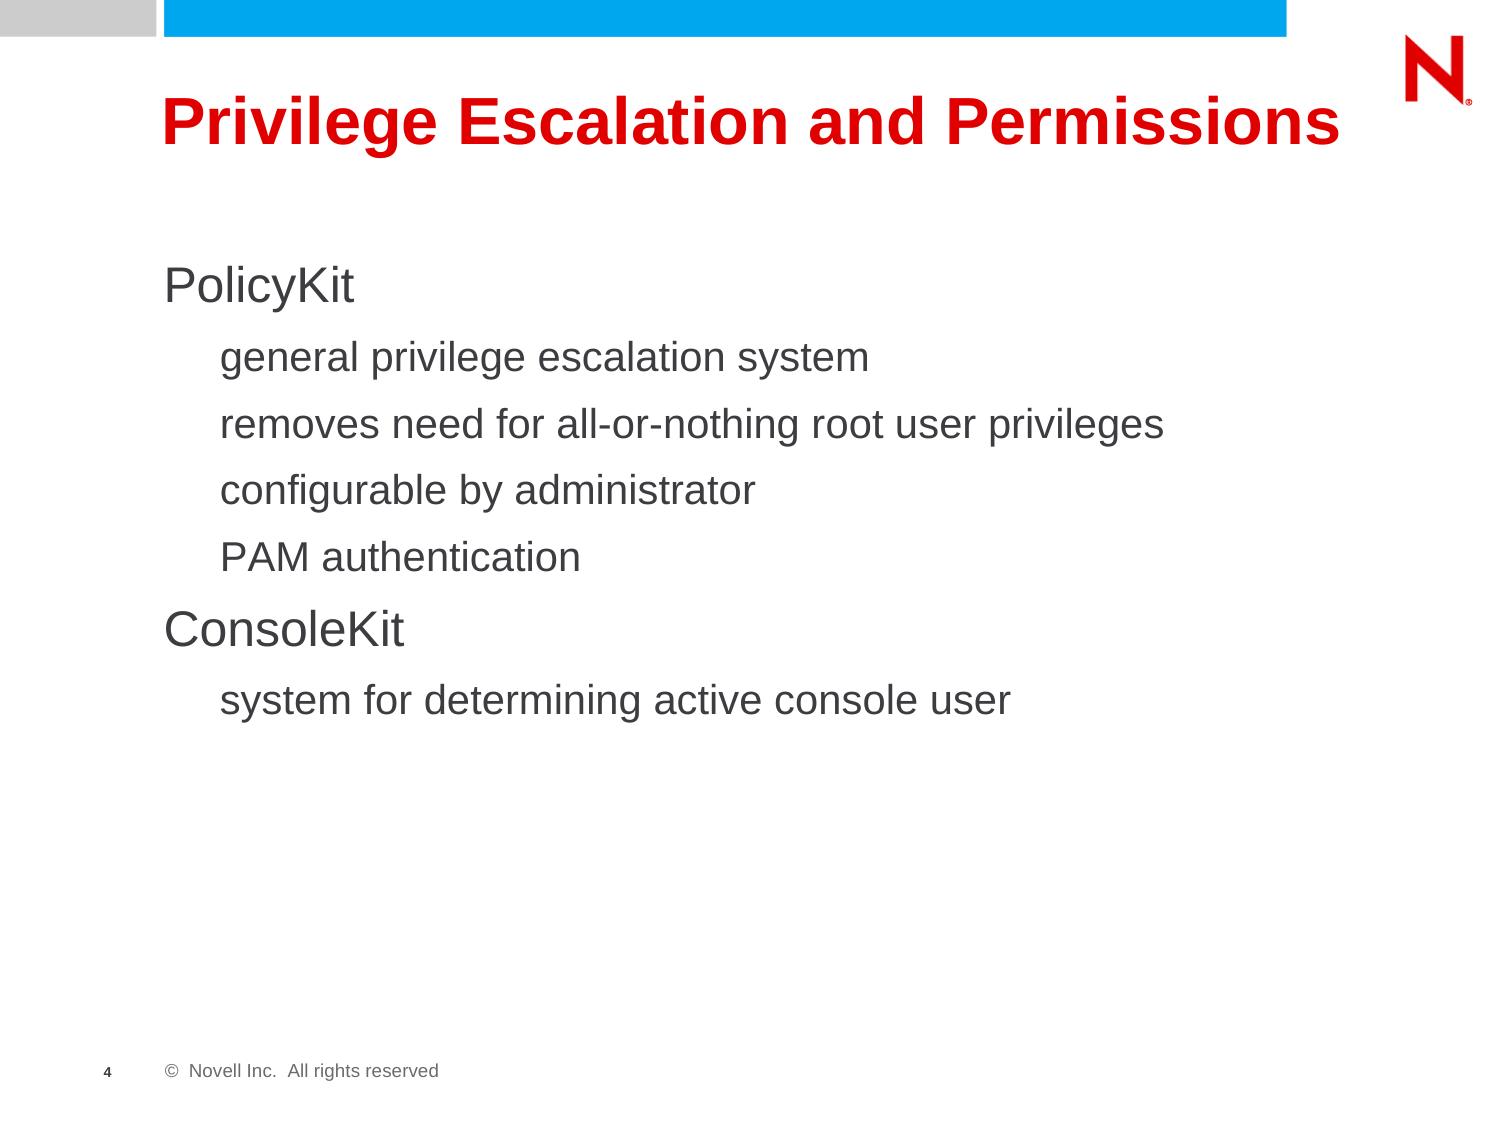

# Privilege Escalation and Permissions
PolicyKit
general privilege escalation system
removes need for all-or-nothing root user privileges
configurable by administrator
PAM authentication
ConsoleKit
system for determining active console user